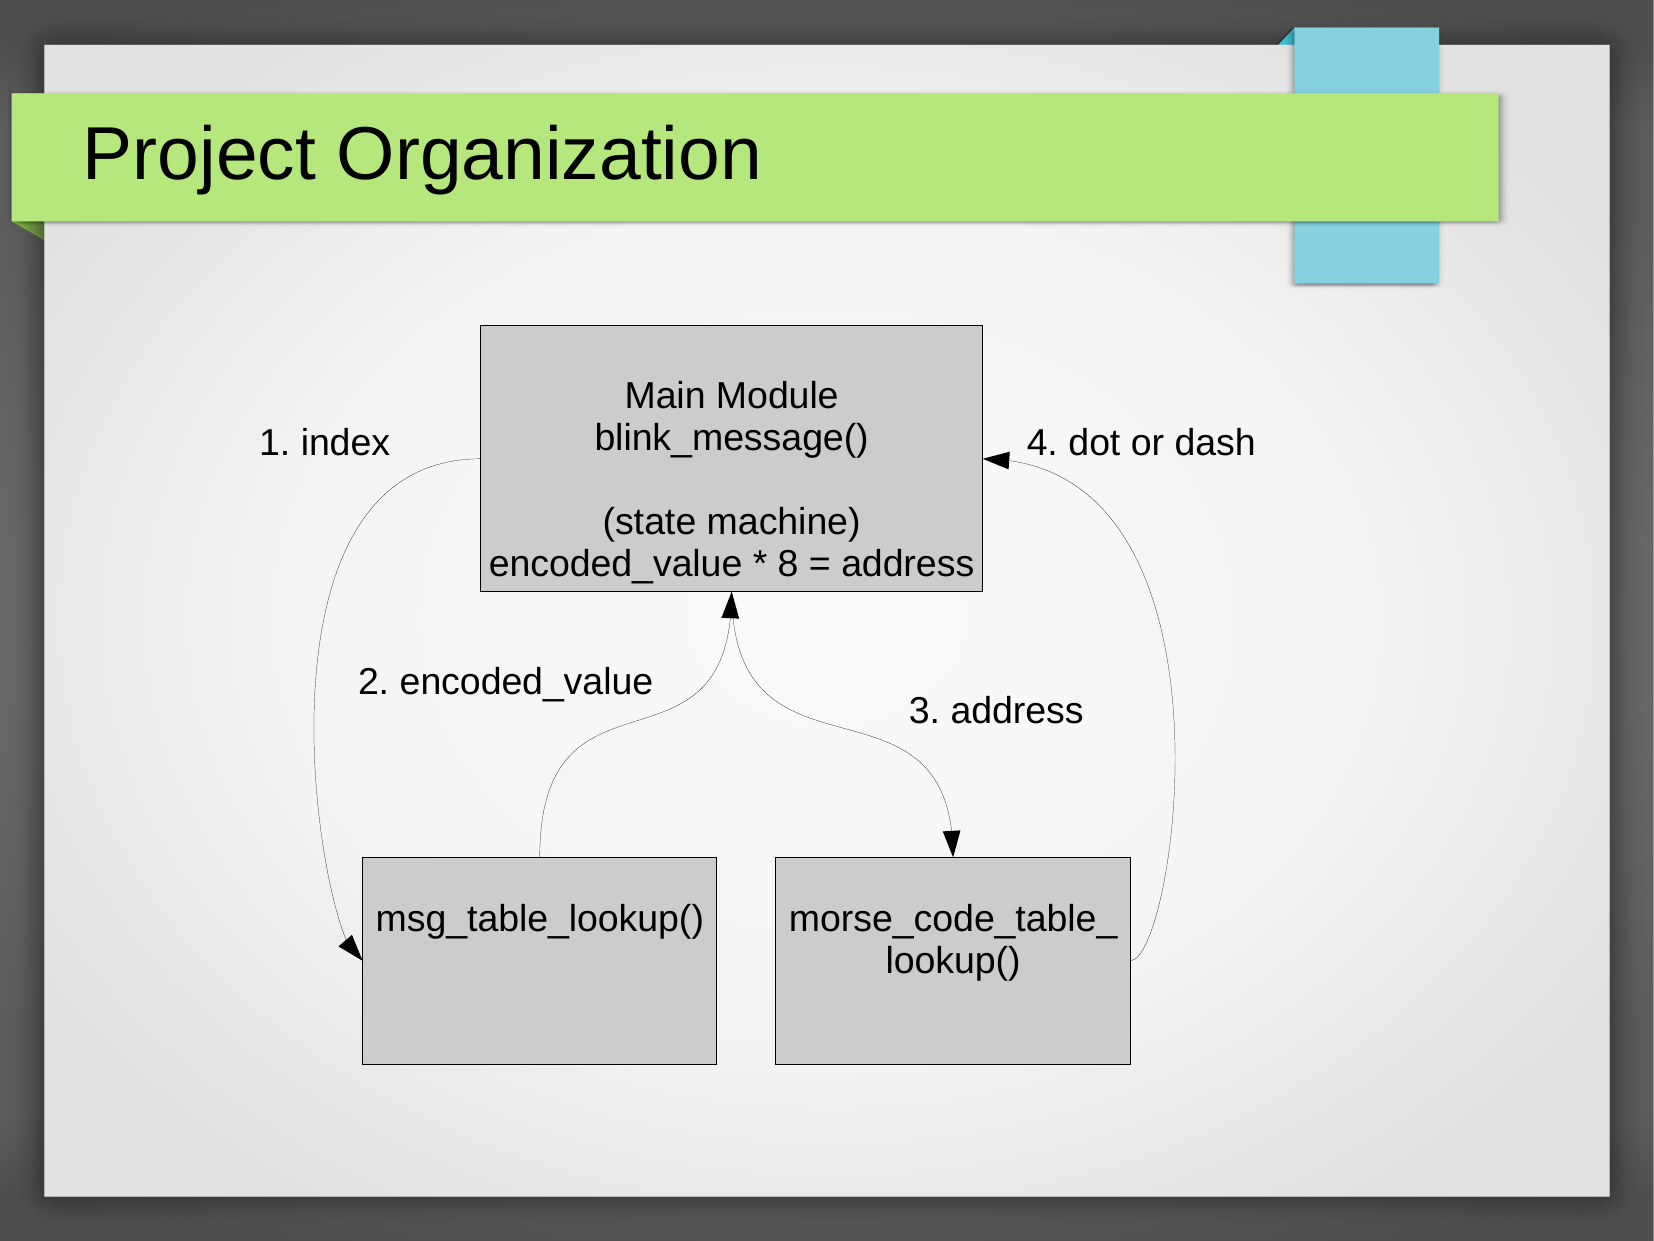

# Project Organization
Main Module
blink_message()
(state machine)
encoded_value * 8 = address
1. index
4. dot or dash
2. encoded_value
3. address
msg_table_lookup()
morse_code_table_
lookup()